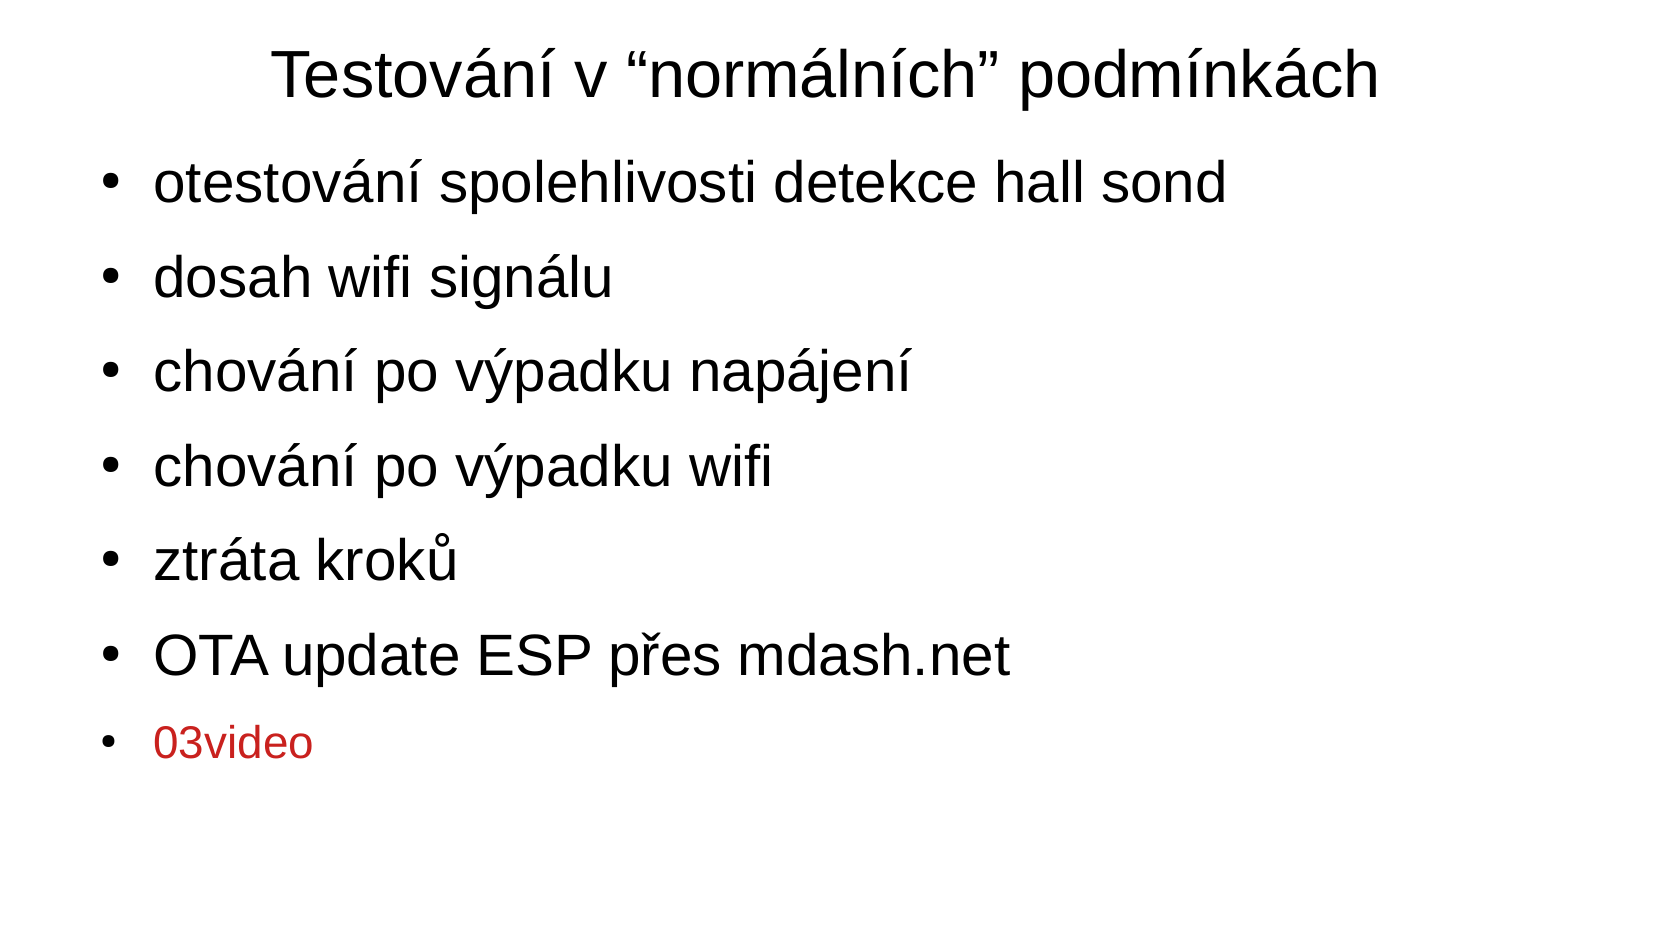

# Testování v “normálních” podmínkách
otestování spolehlivosti detekce hall sond
dosah wifi signálu
chování po výpadku napájení
chování po výpadku wifi
ztráta kroků
OTA update ESP přes mdash.net
03video